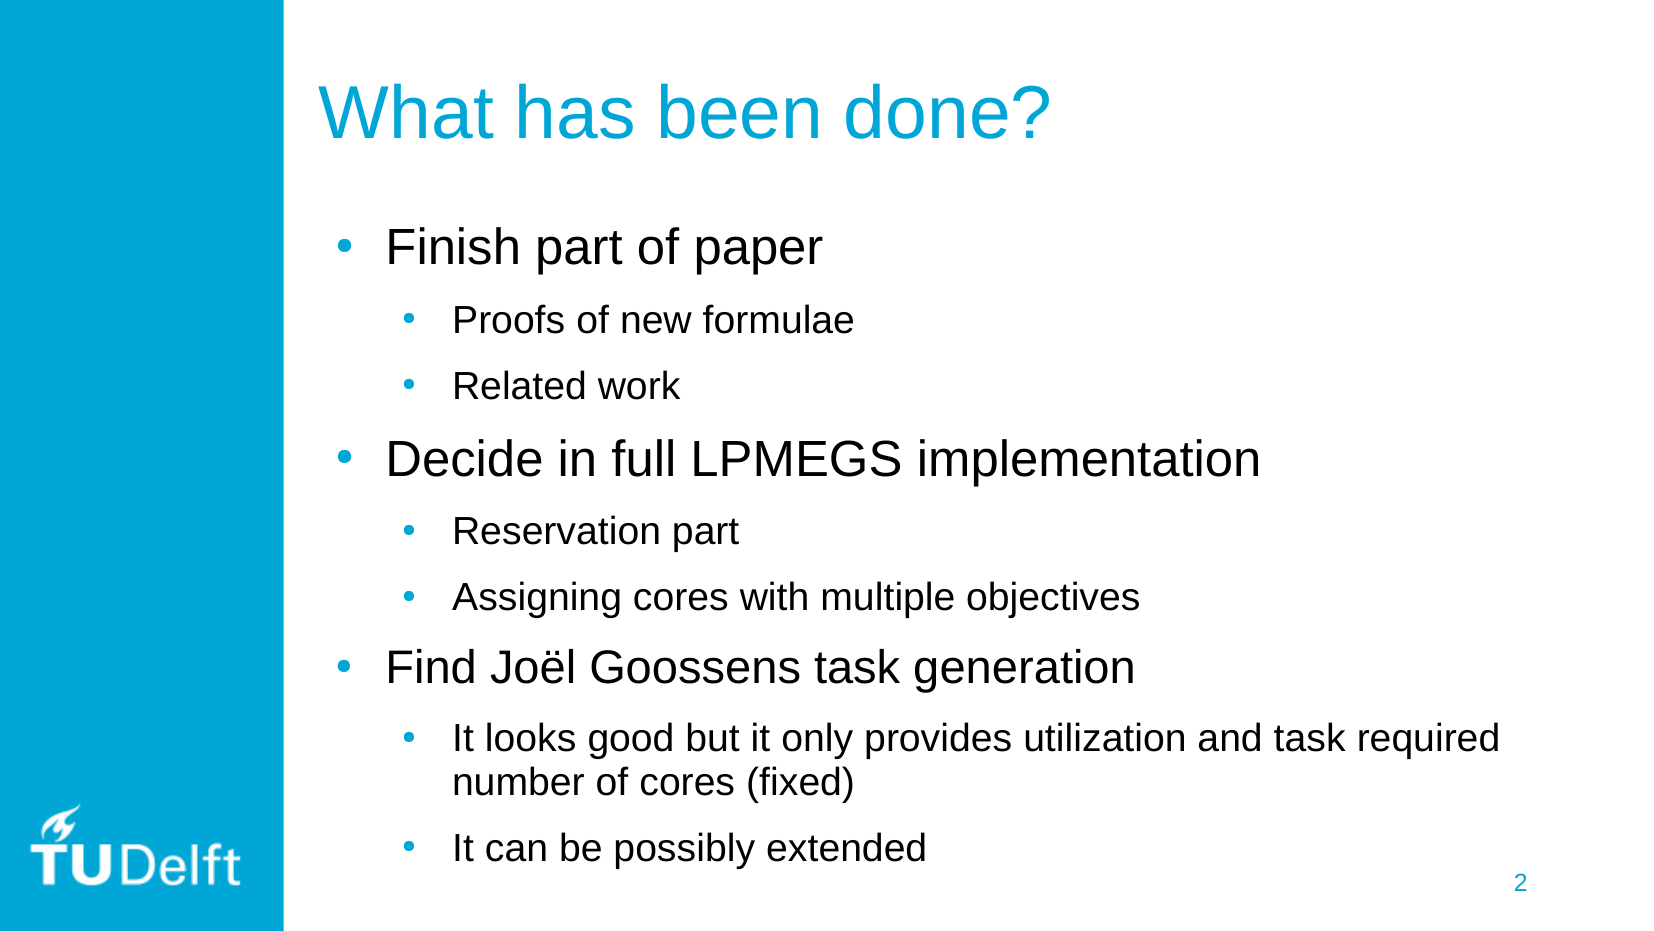

# What has been done?
Finish part of paper
Proofs of new formulae
Related work
Decide in full LPMEGS implementation
Reservation part
Assigning cores with multiple objectives
Find Joël Goossens task generation
It looks good but it only provides utilization and task required number of cores (fixed)
It can be possibly extended
2